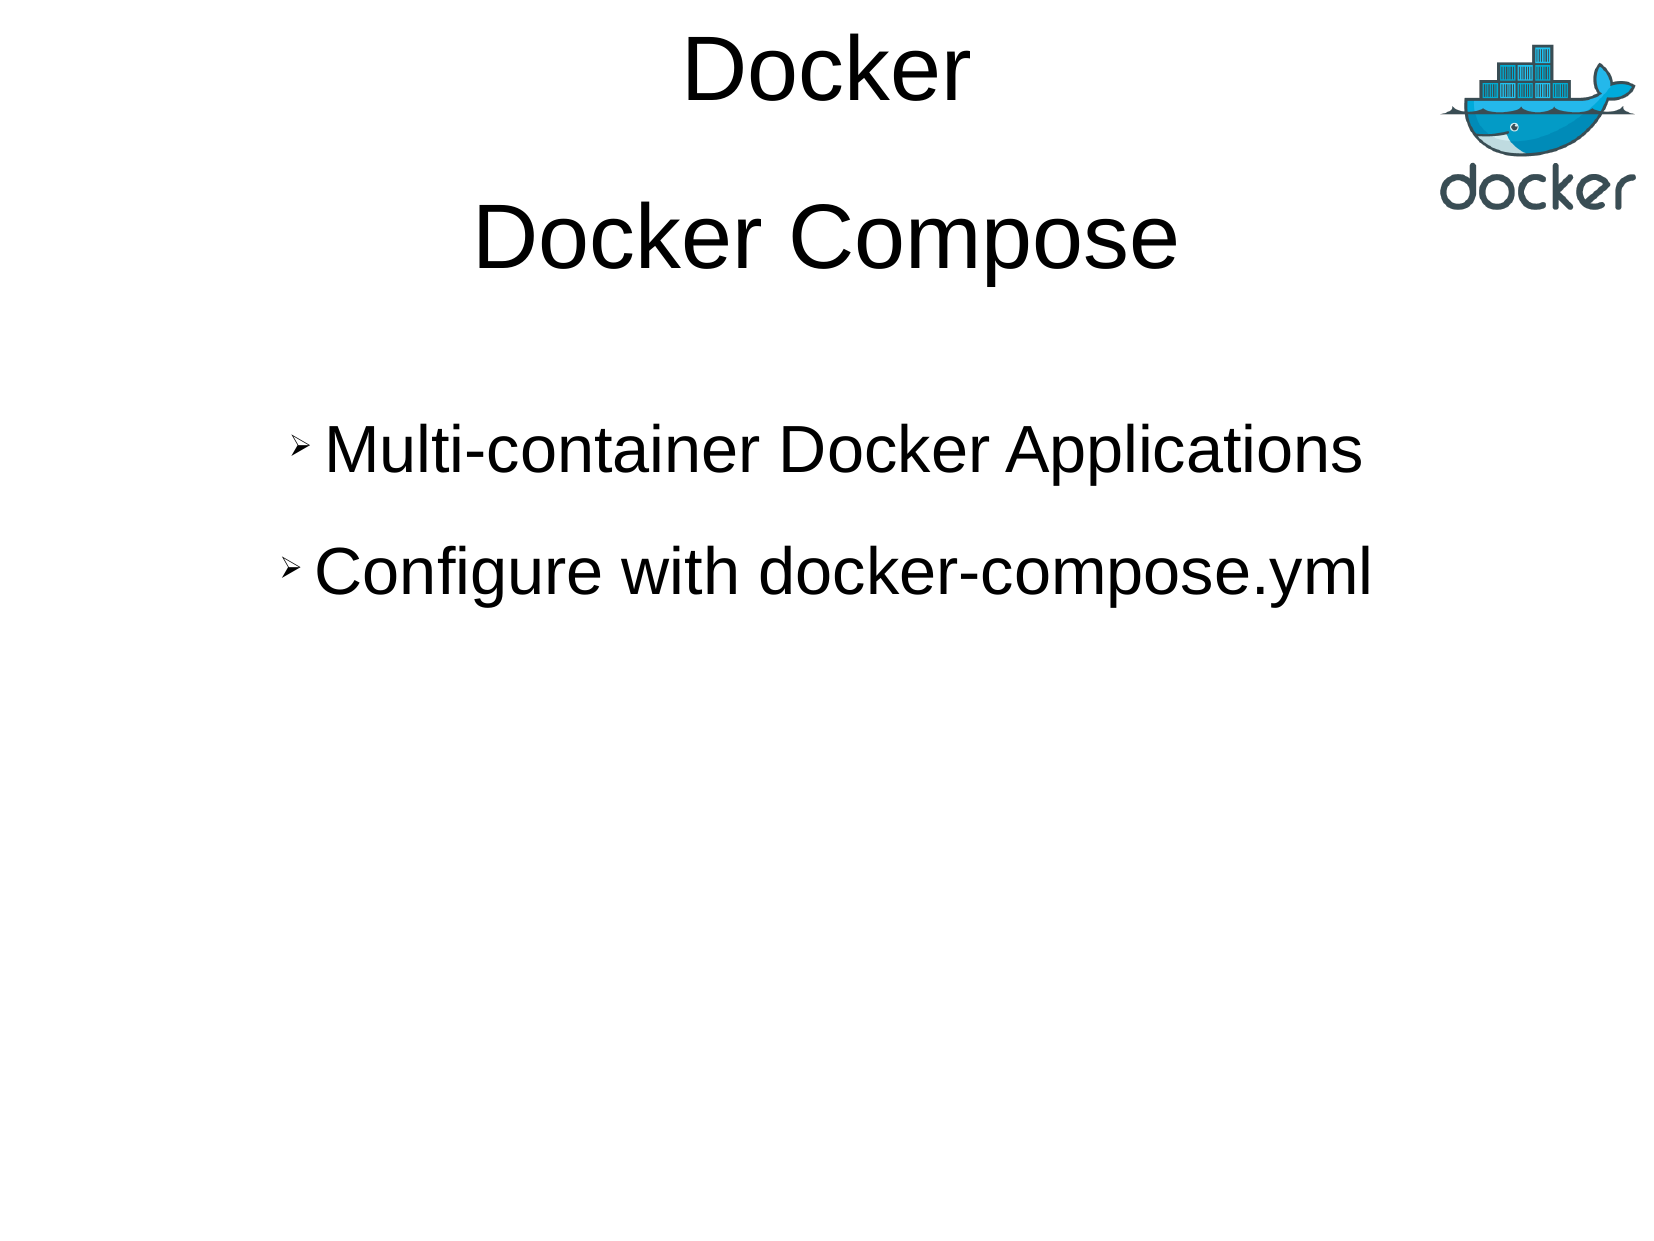

# Docker Docker Compose
Multi-container Docker Applications
Configure with docker-compose.yml